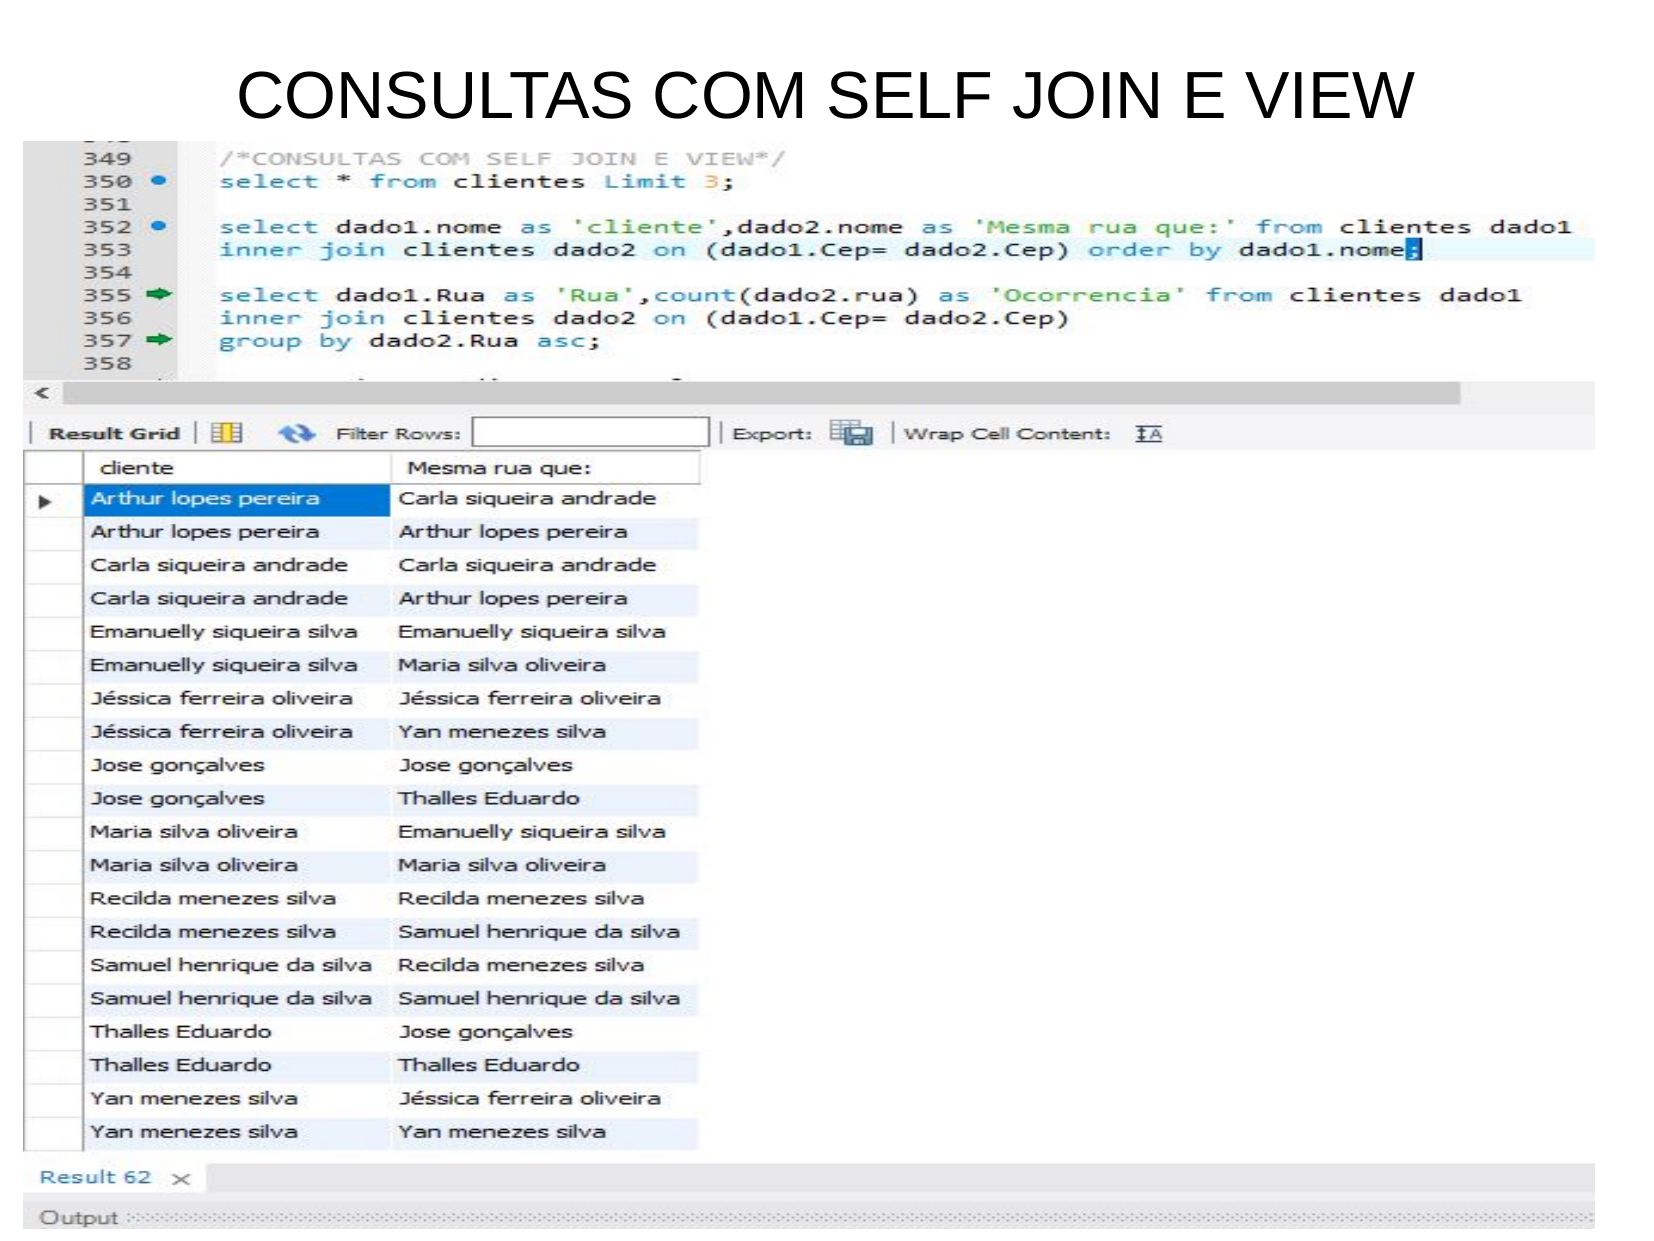

# CONSULTAS COM SELF JOIN E VIEW